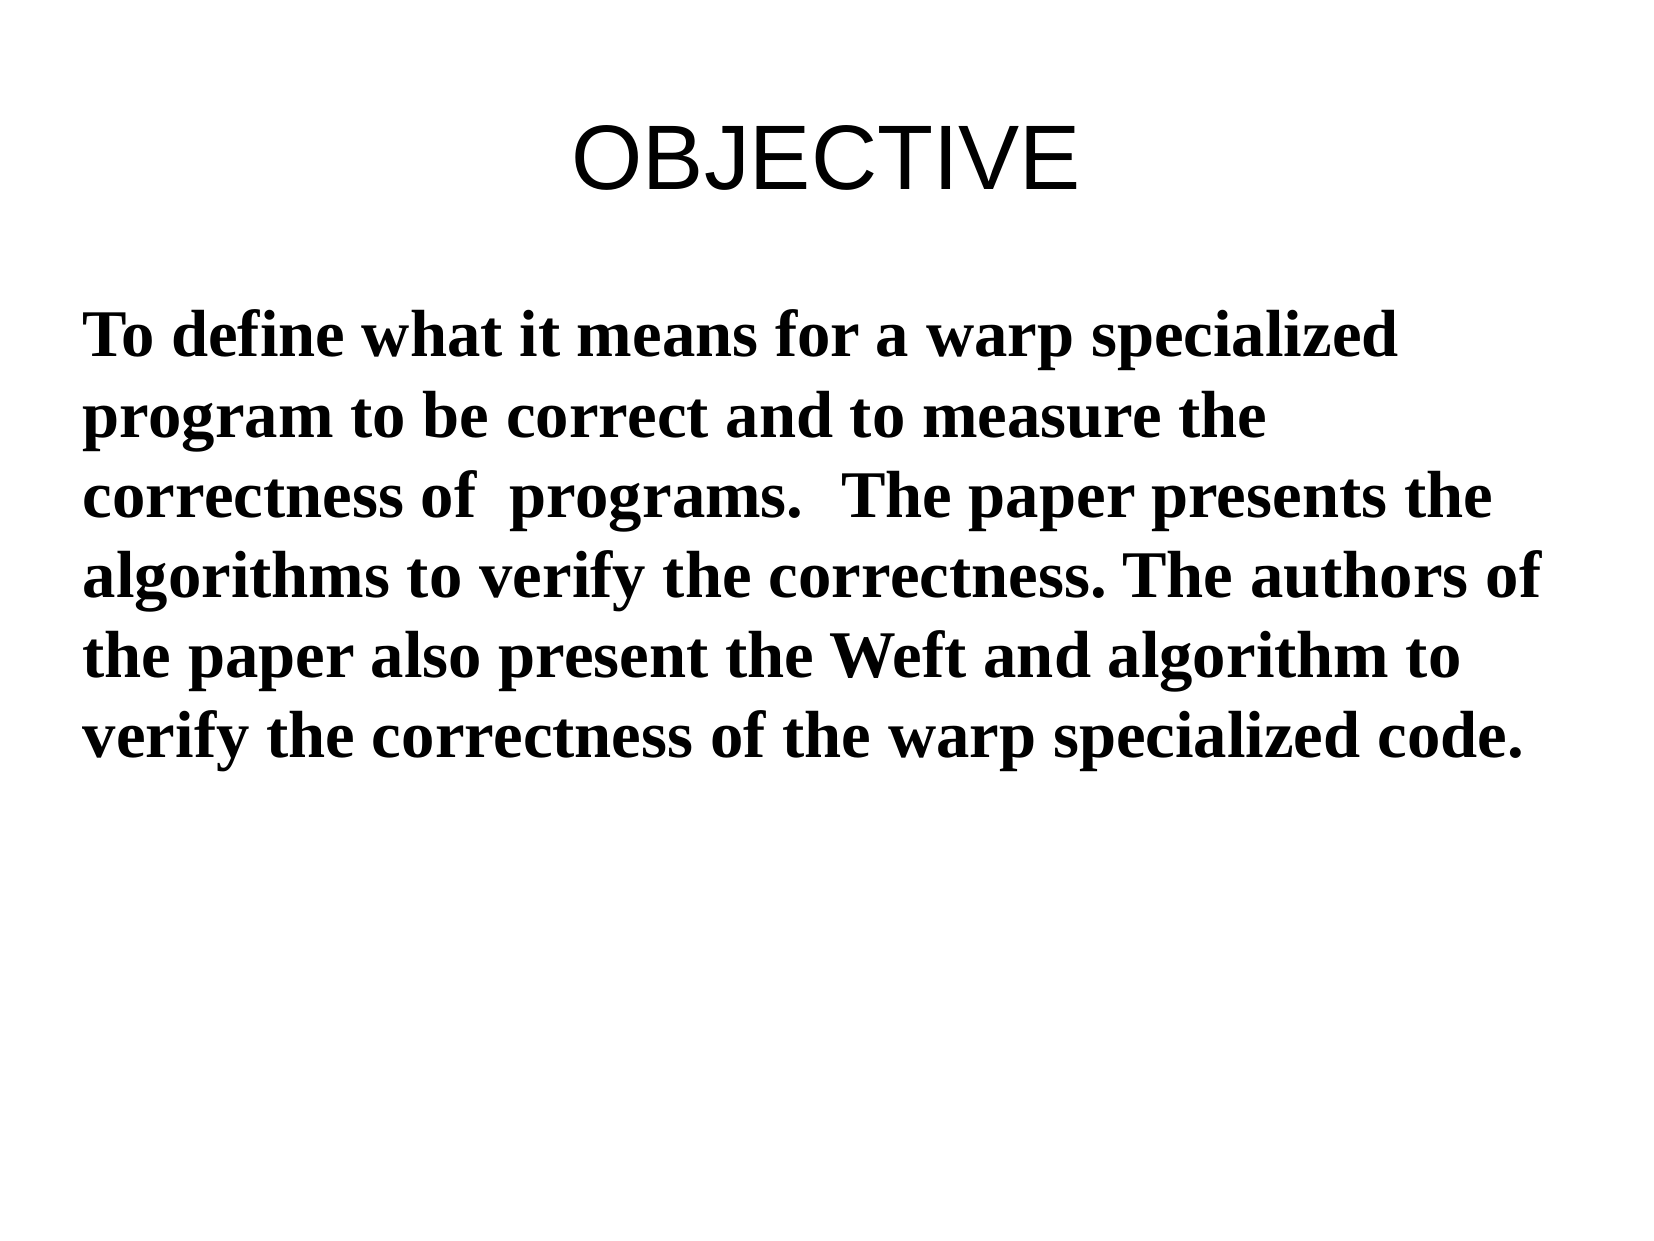

# OBJECTIVE
To define what it means for a warp specialized program to be correct and to measure the correctness of programs.	 The paper presents the algorithms to verify the correctness. The authors of the paper also present the Weft and algorithm to verify the correctness of the warp specialized code.